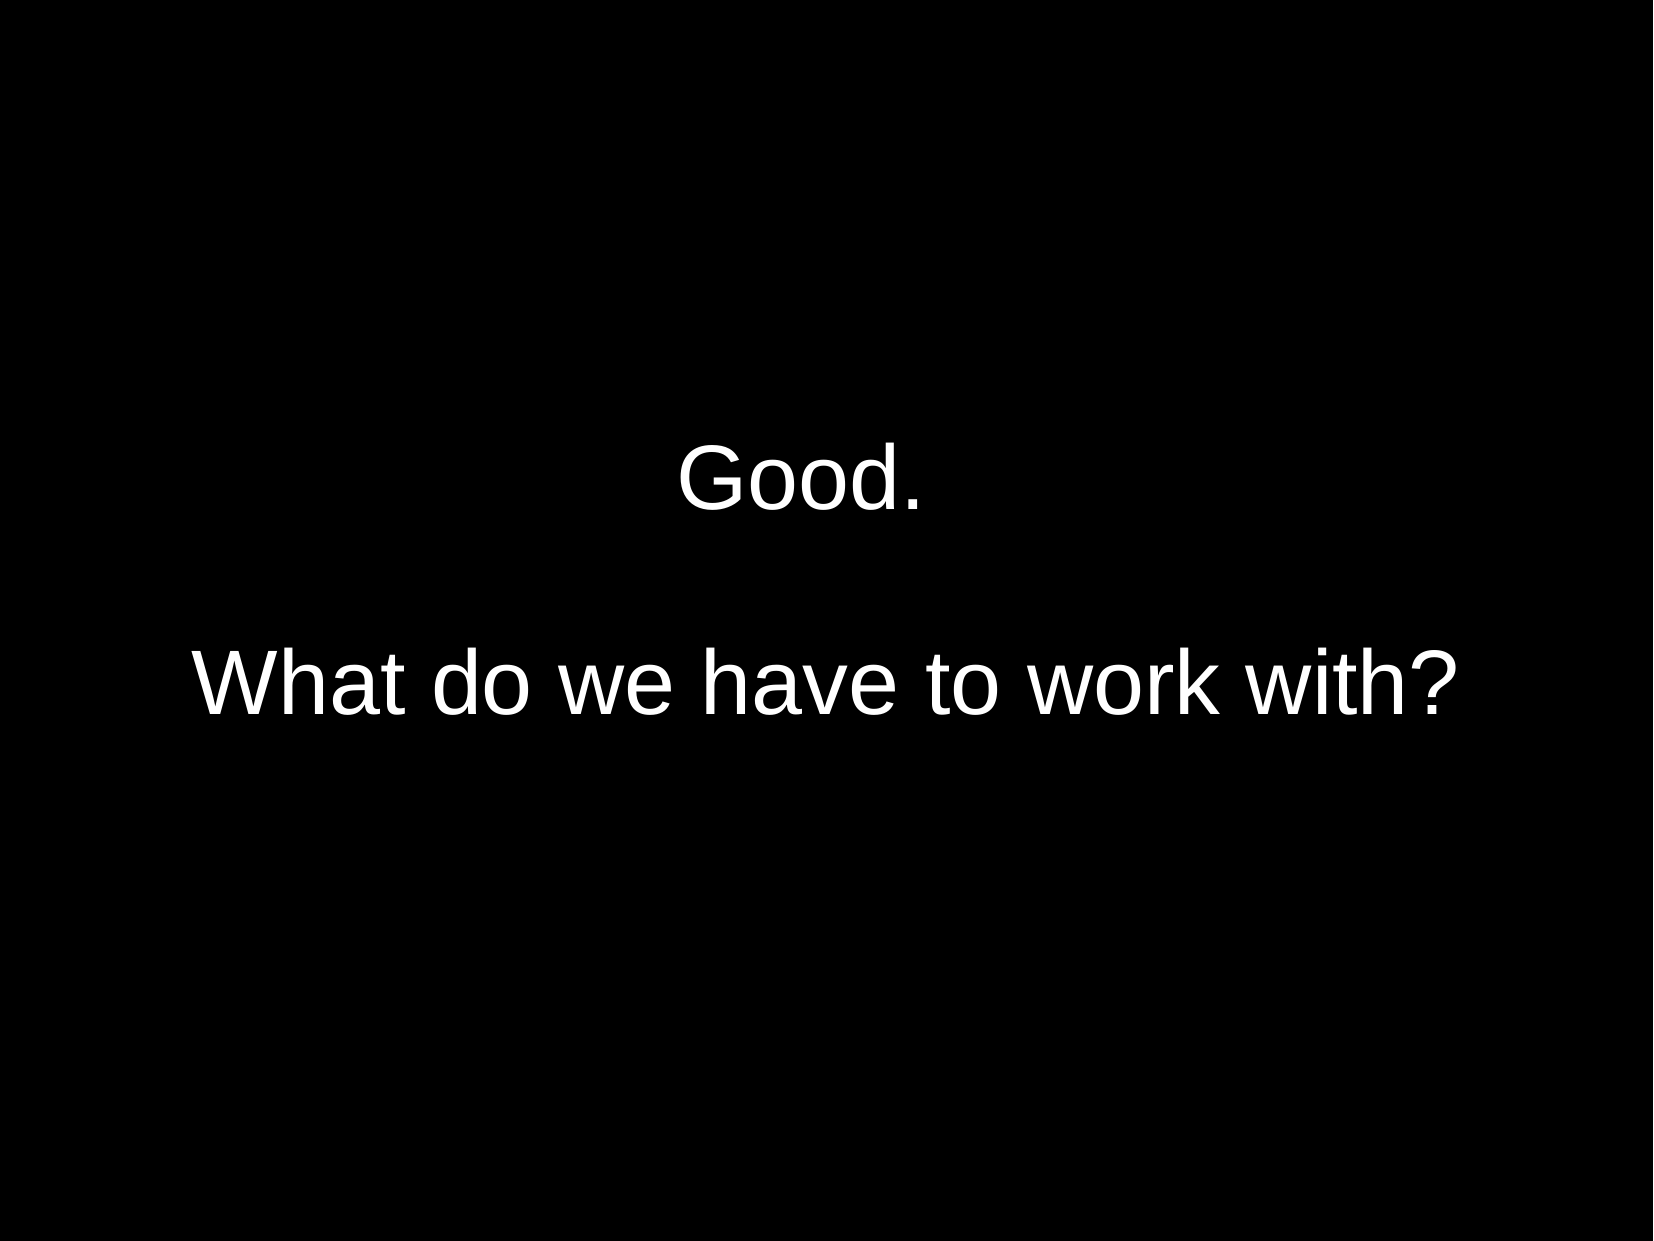

# Good. What do we have to work with?